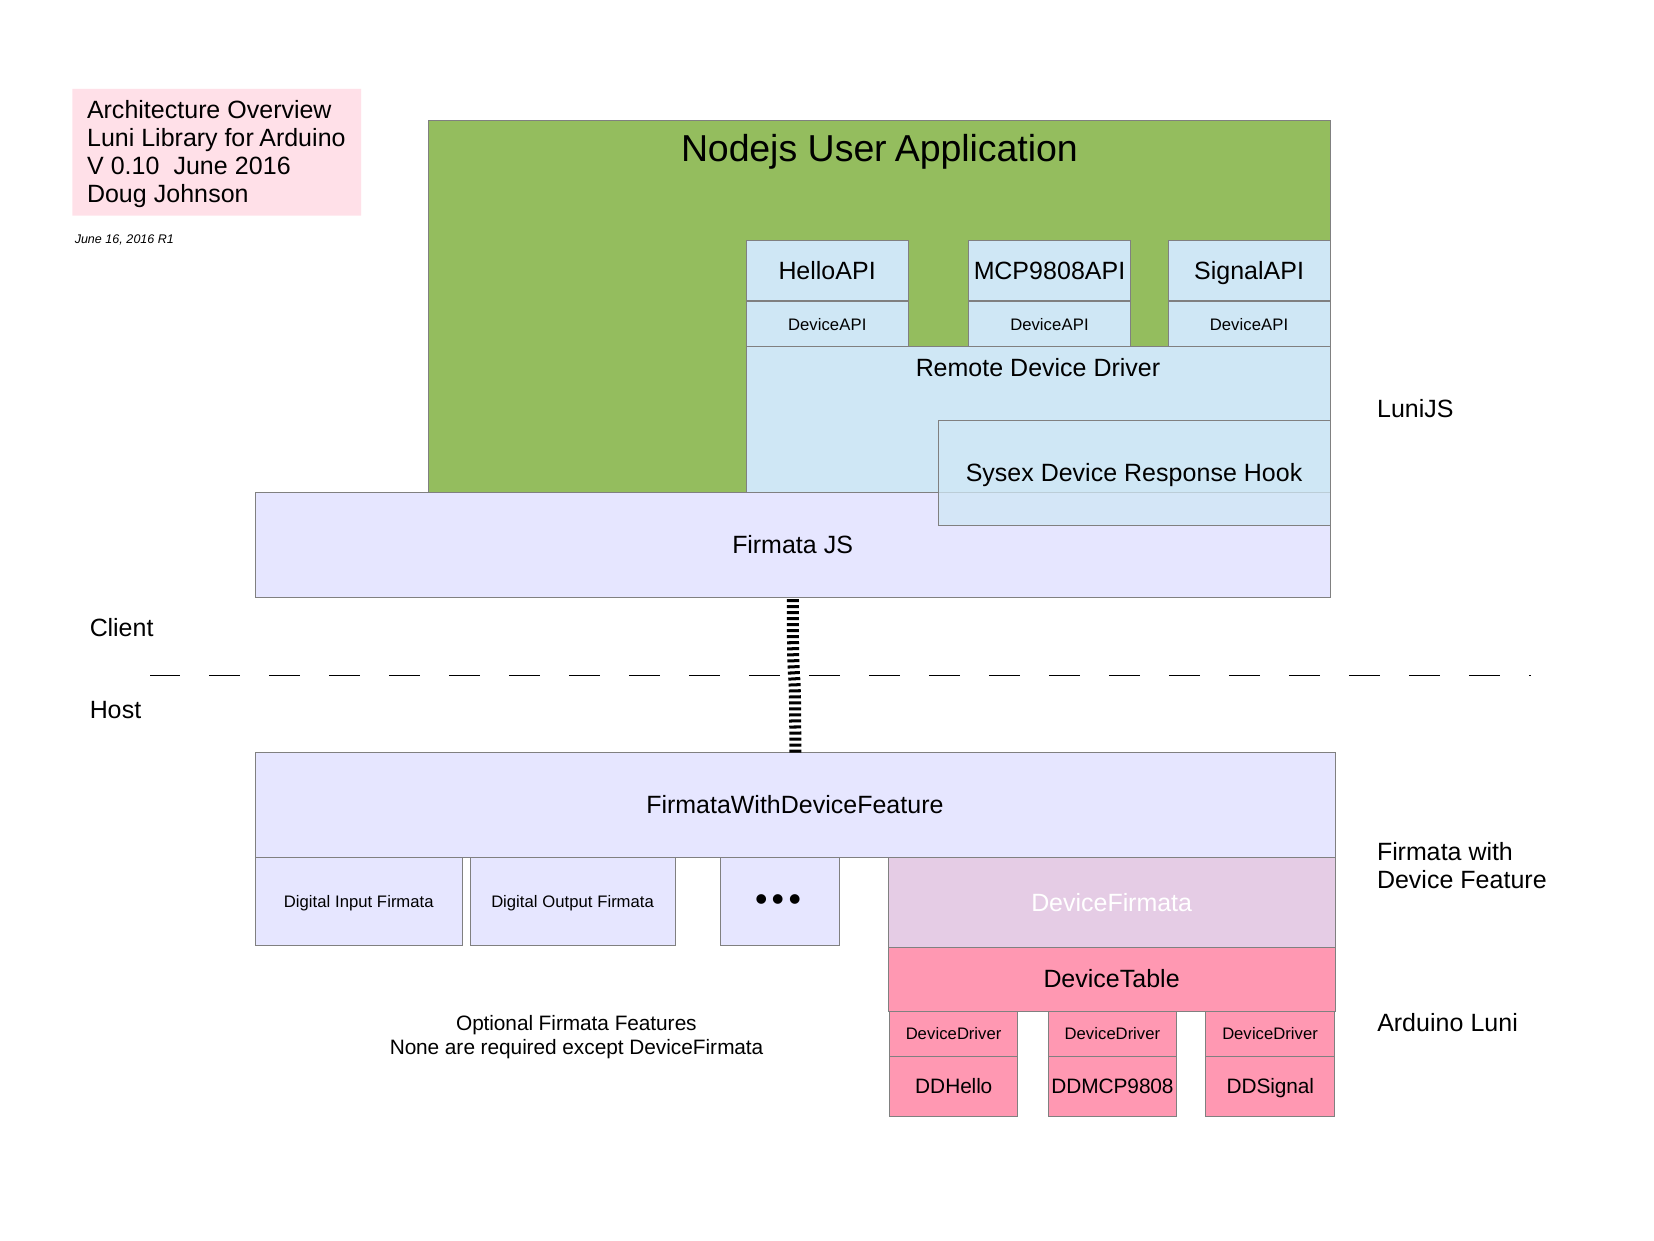

Architecture Overview
Luni Library for Arduino
V 0.10 June 2016
Doug Johnson
Nodejs User Application
June 16, 2016 R1
HelloAPI
MCP9808API
SignalAPI
DeviceAPI
DeviceAPI
DeviceAPI
Remote Device Driver
LuniJS
Sysex Device Response Hook
Firmata JS
Client
Host
FirmataWithDeviceFeature
Firmata with
Device Feature
DeviceFirmata
Digital Input Firmata
Digital Output Firmata

DeviceTable
Arduino Luni
Optional Firmata Features
None are required except DeviceFirmata
DeviceDriver
DeviceDriver
DeviceDriver
DDHello
DDMCP9808
DDSignal